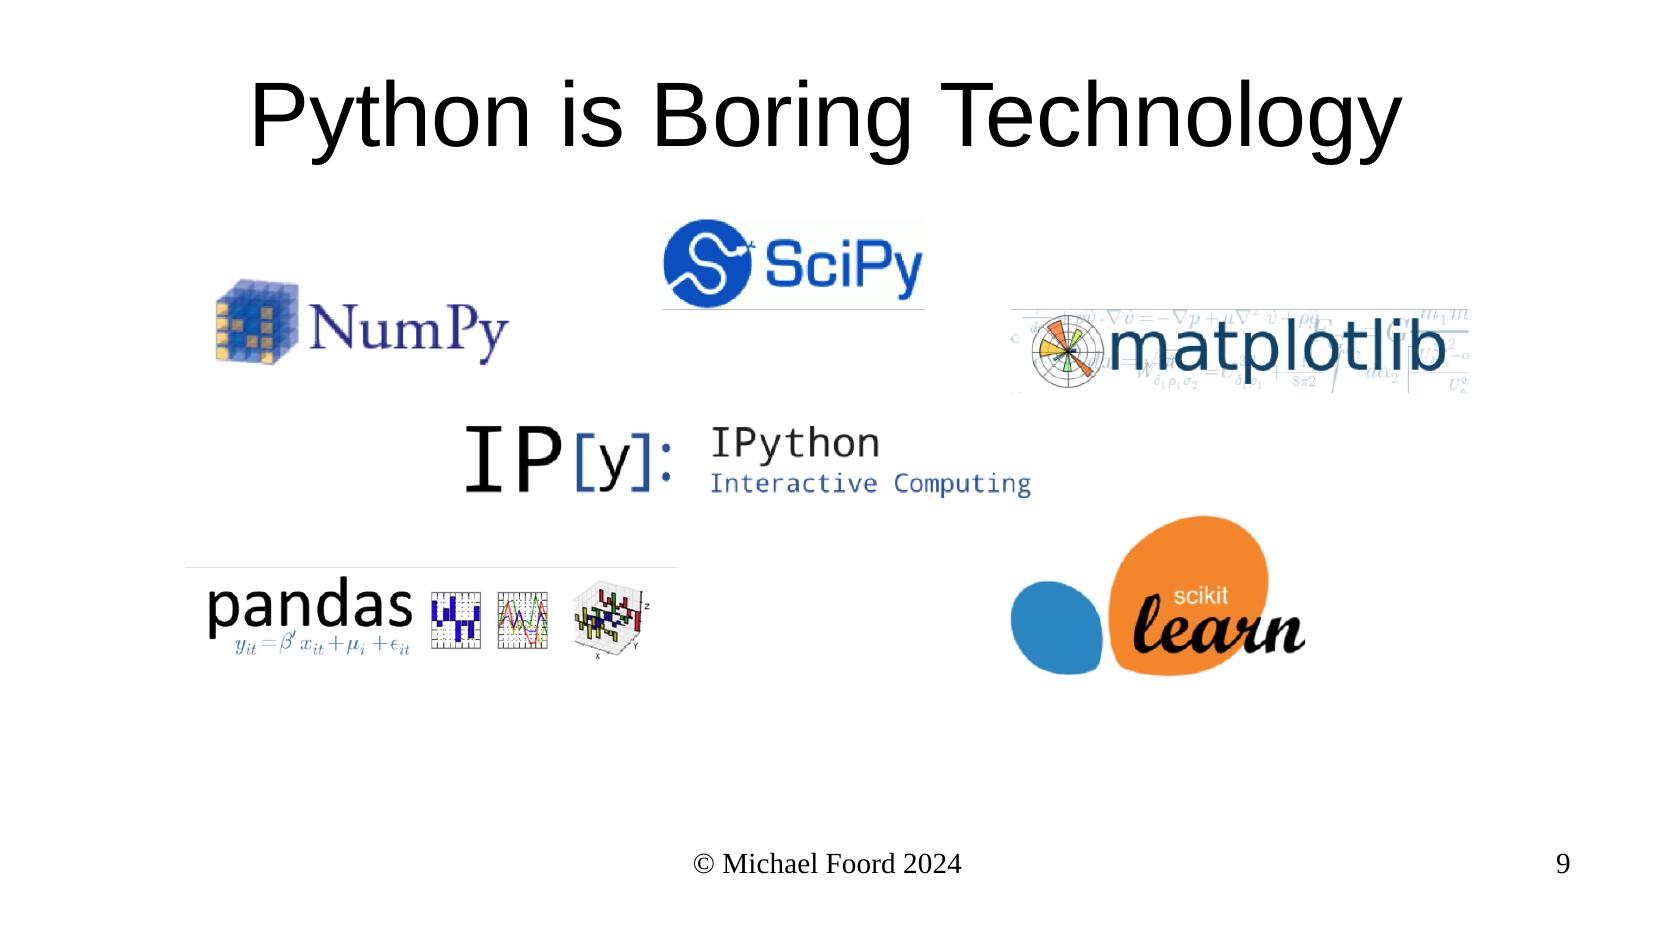

# Python is Boring Technology
© Michael Foord 2024
9